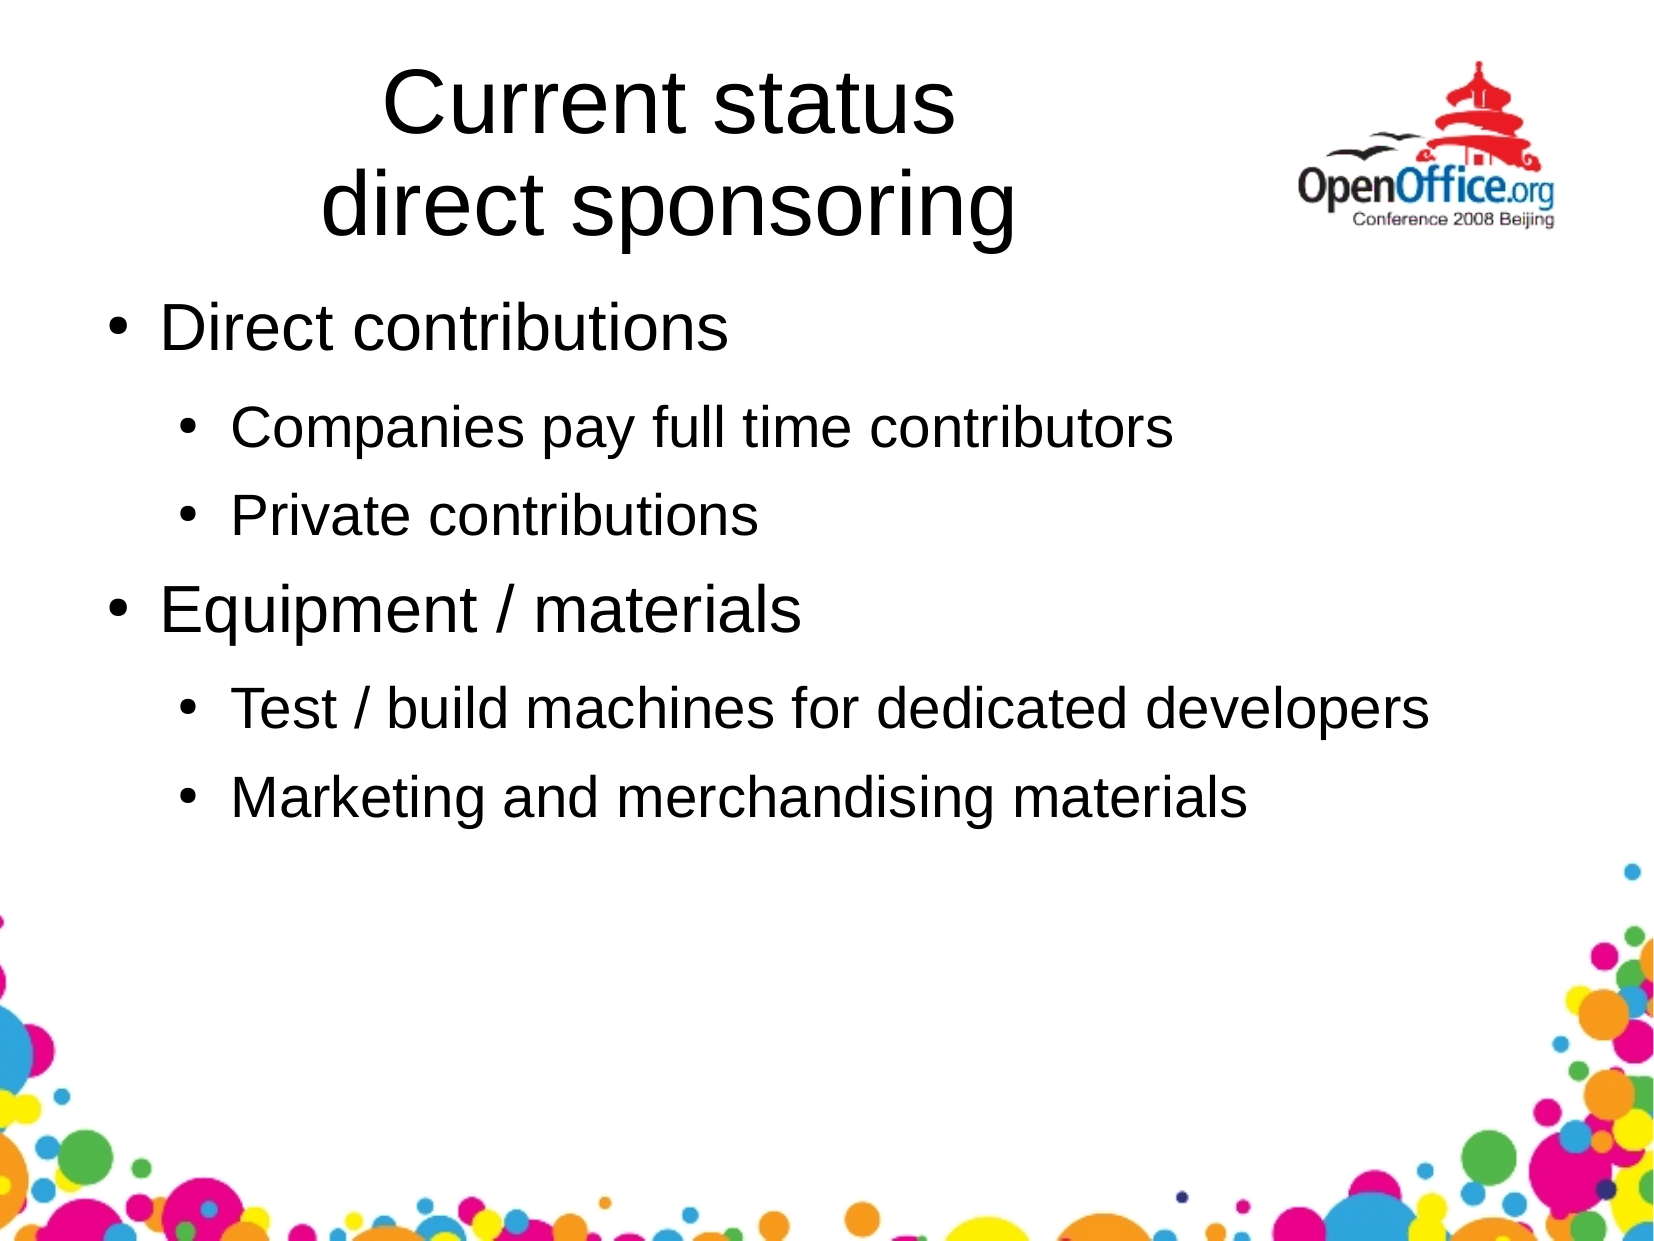

# Current status direct sponsoring
Direct contributions
Companies pay full time contributors
Private contributions
Equipment / materials
Test / build machines for dedicated developers
Marketing and merchandising materials